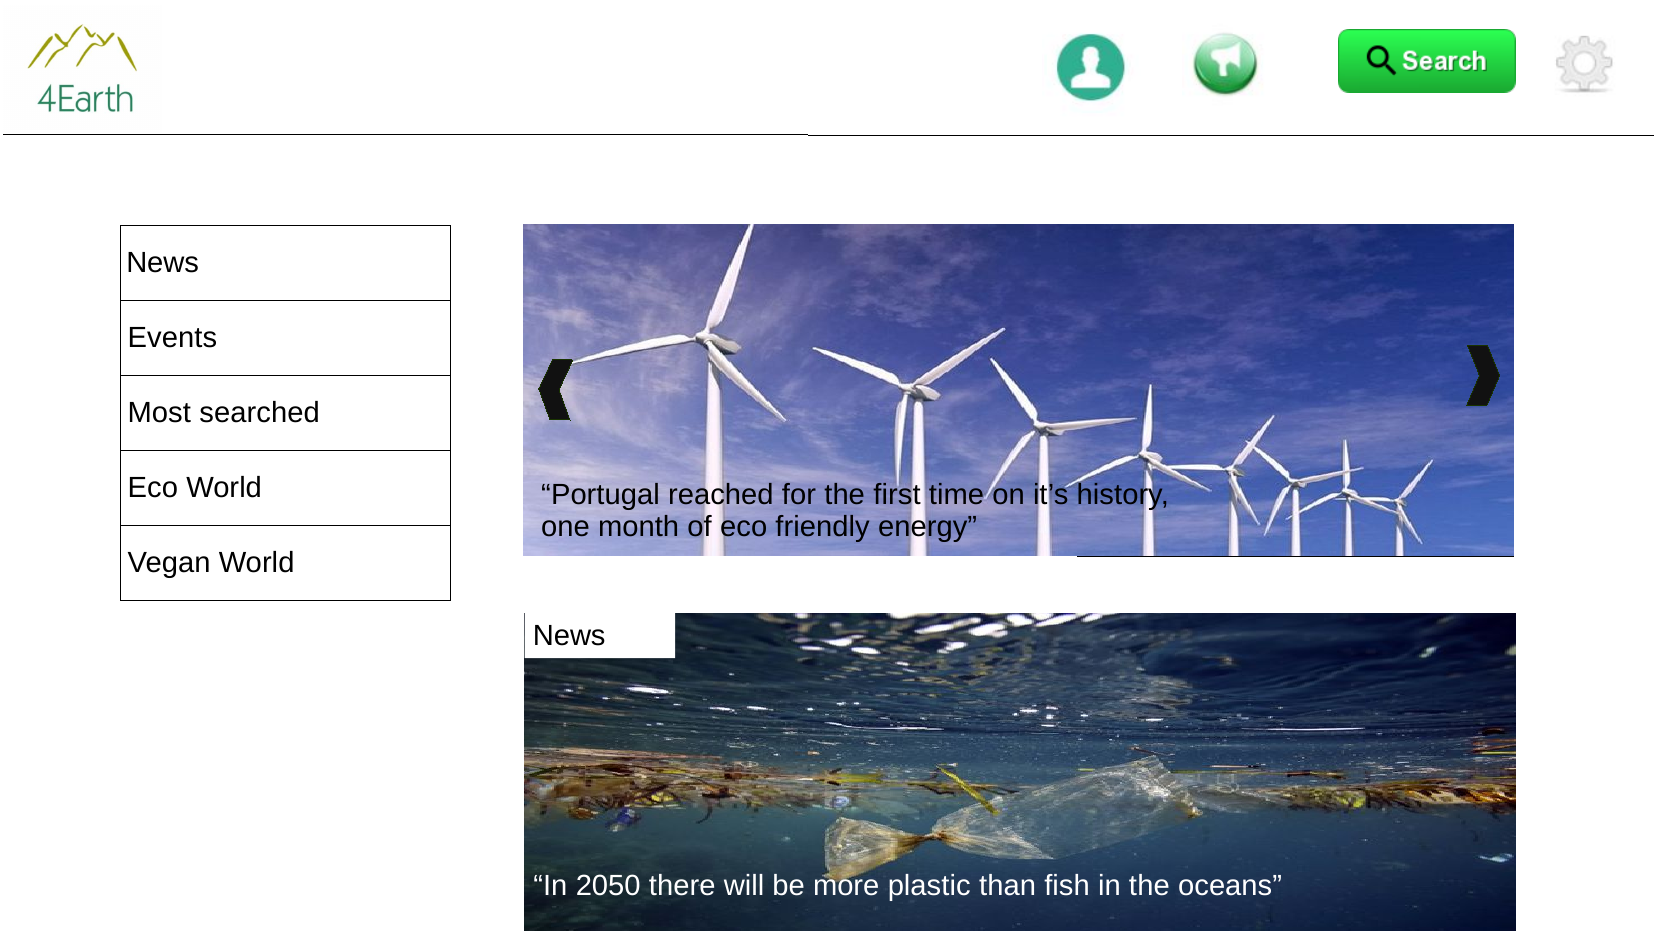

# News
Events
Most searched
Eco World
“Portugal reached for the first time on it’s history,
one month of eco friendly energy”
Vegan World
 News
“In 2050 there will be more plastic than fish in the oceans”